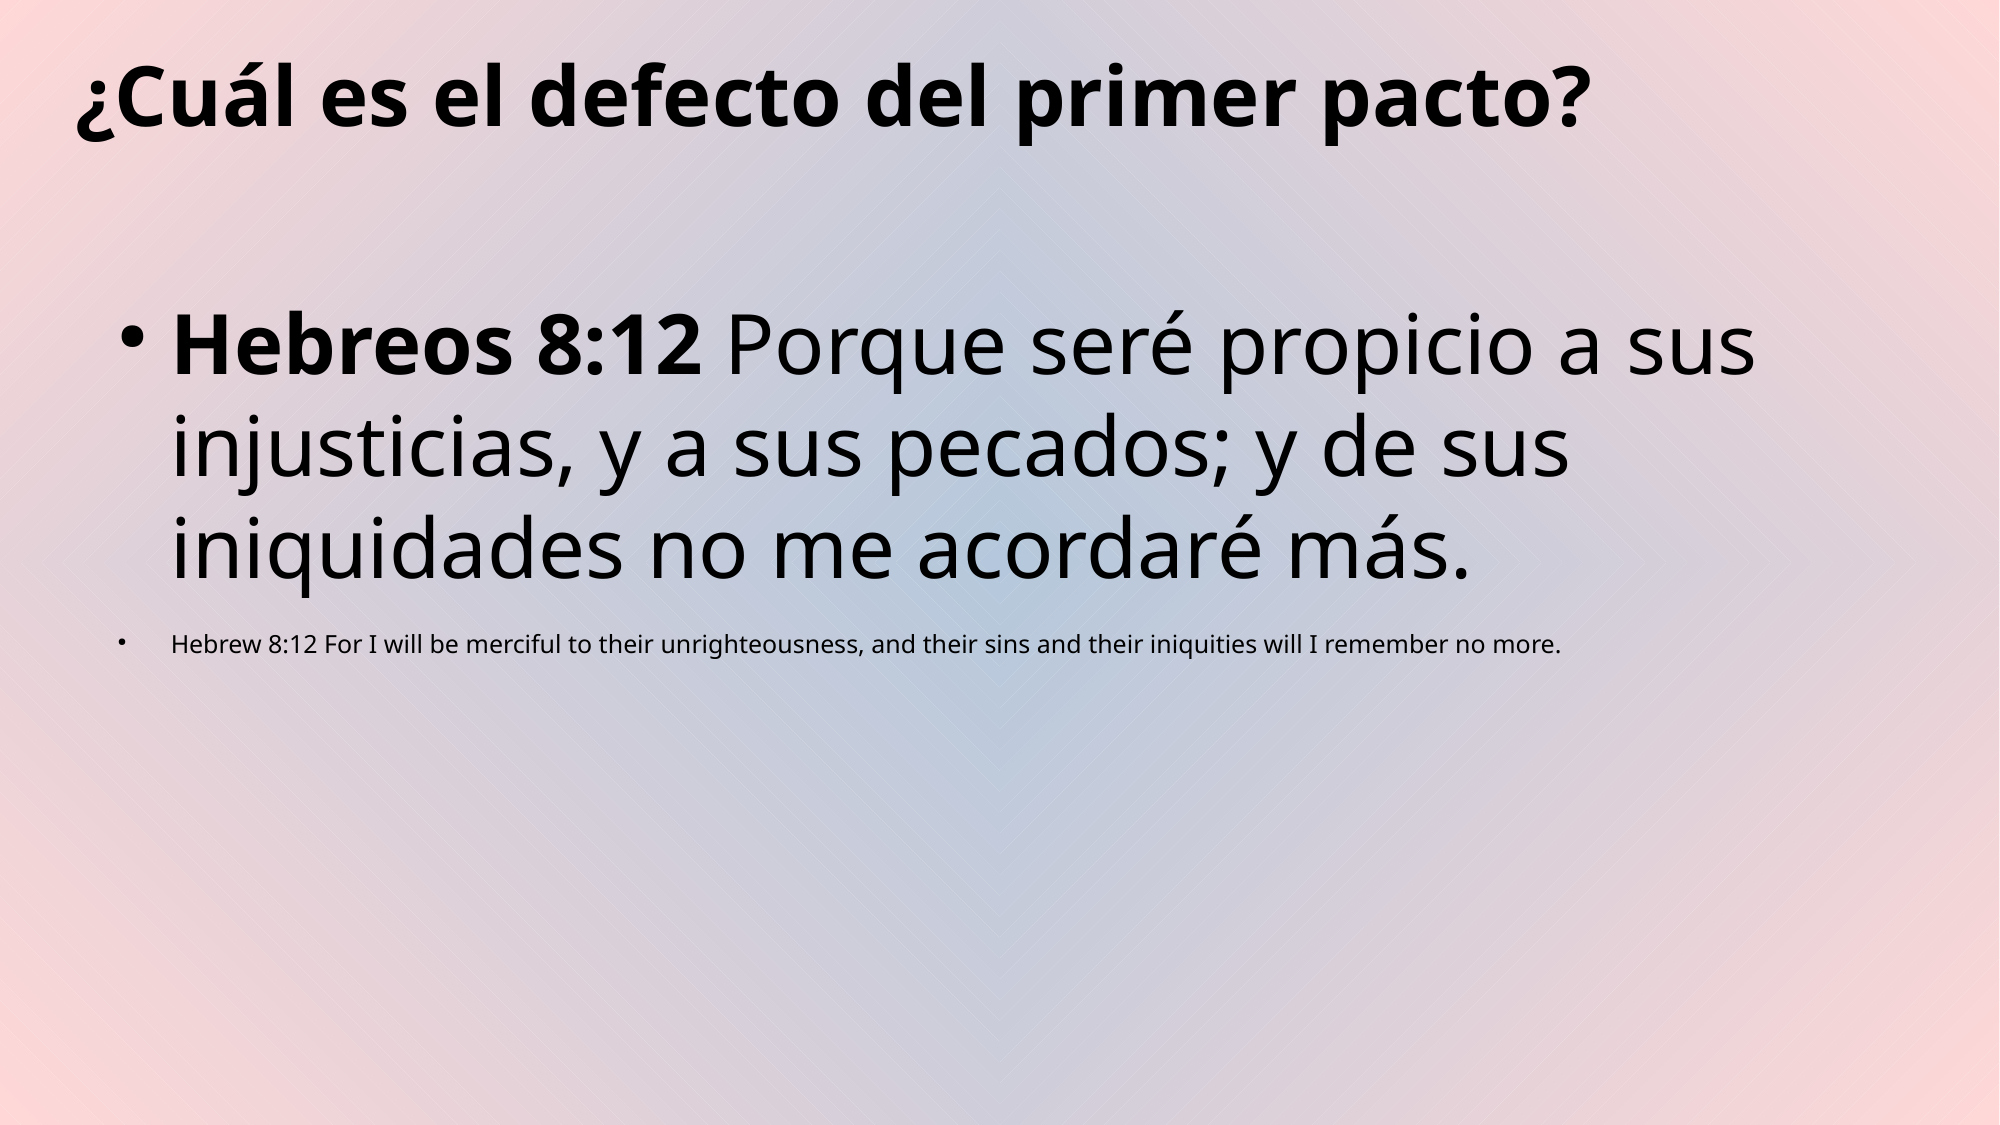

# ¿Cuál es el defecto del primer pacto?
Hebreos 8:12 Porque seré propicio a sus injusticias, y a sus pecados; y de sus iniquidades no me acordaré más.
Hebrew 8:12 For I will be merciful to their unrighteousness, and their sins and their iniquities will I remember no more.